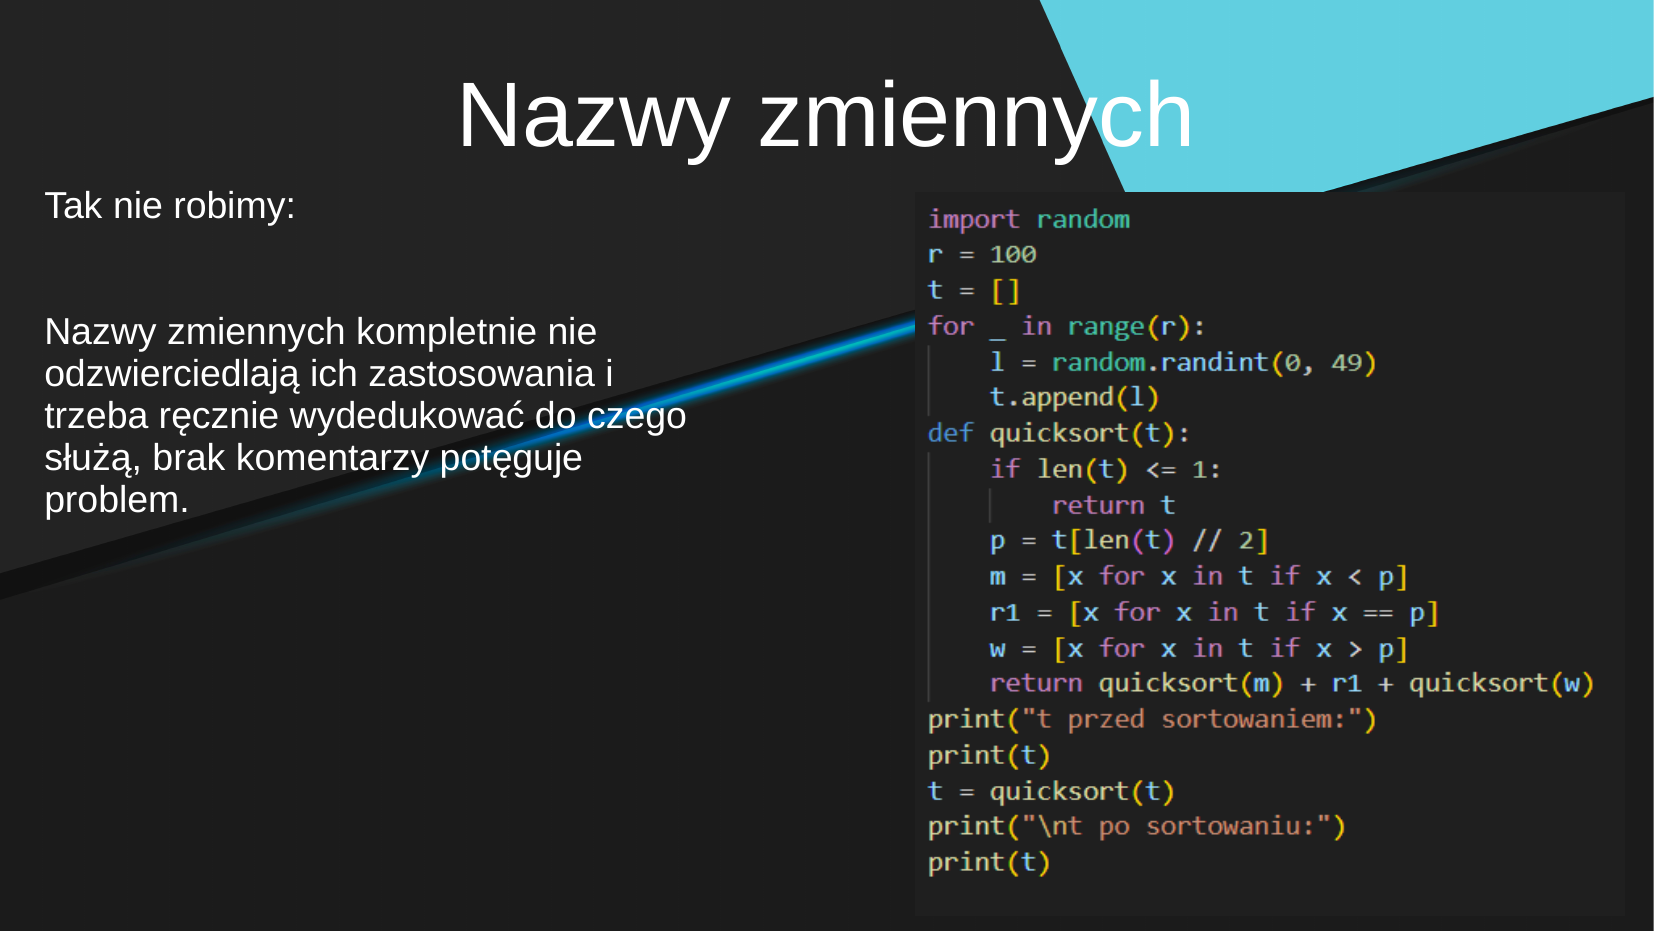

# Nazwy zmiennych
Tak nie robimy:
Nazwy zmiennych kompletnie nie odzwierciedlają ich zastosowania i trzeba ręcznie wydedukować do czego służą, brak komentarzy potęguje problem.